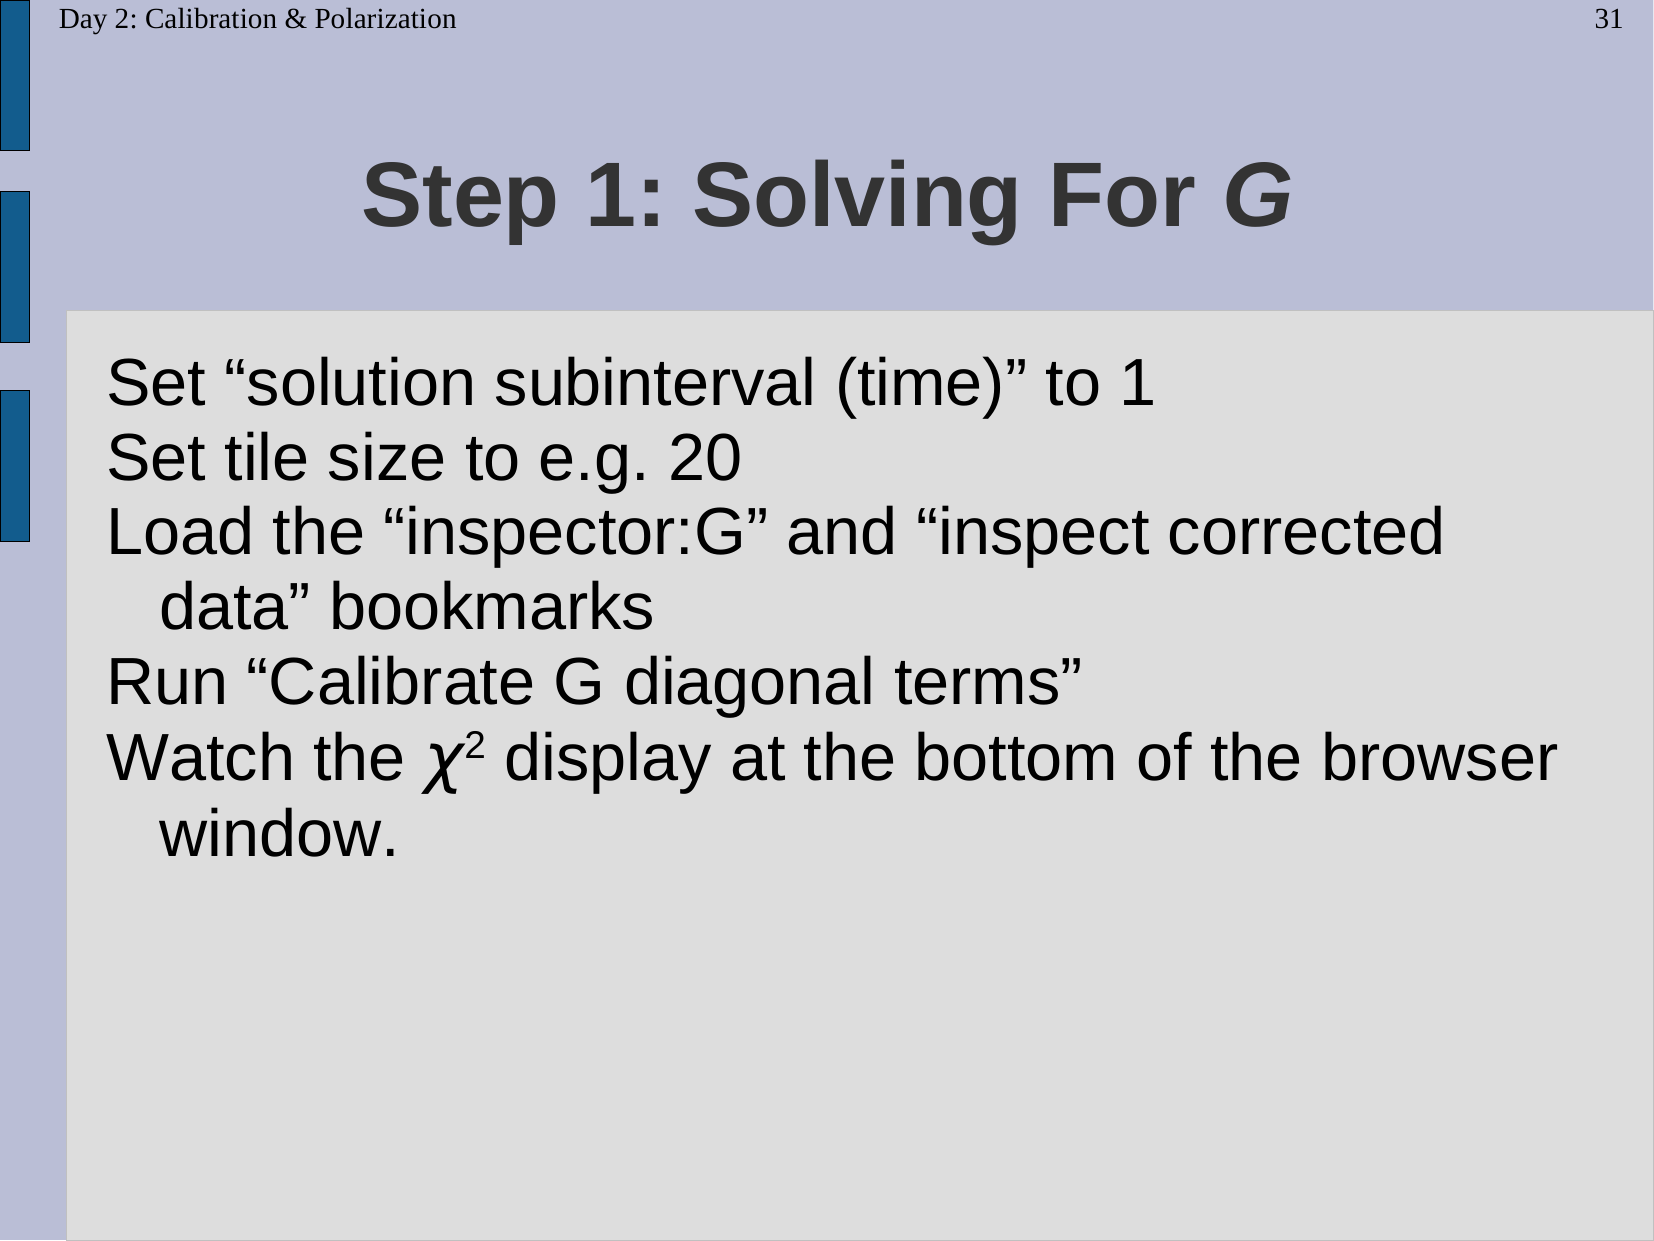

Day 2: Calibration & Polarization
31
# Step 1: Solving For G
Set “solution subinterval (time)” to 1
Set tile size to e.g. 20
Load the “inspector:G” and “inspect corrected data” bookmarks
Run “Calibrate G diagonal terms”
Watch the χ2 display at the bottom of the browser window.